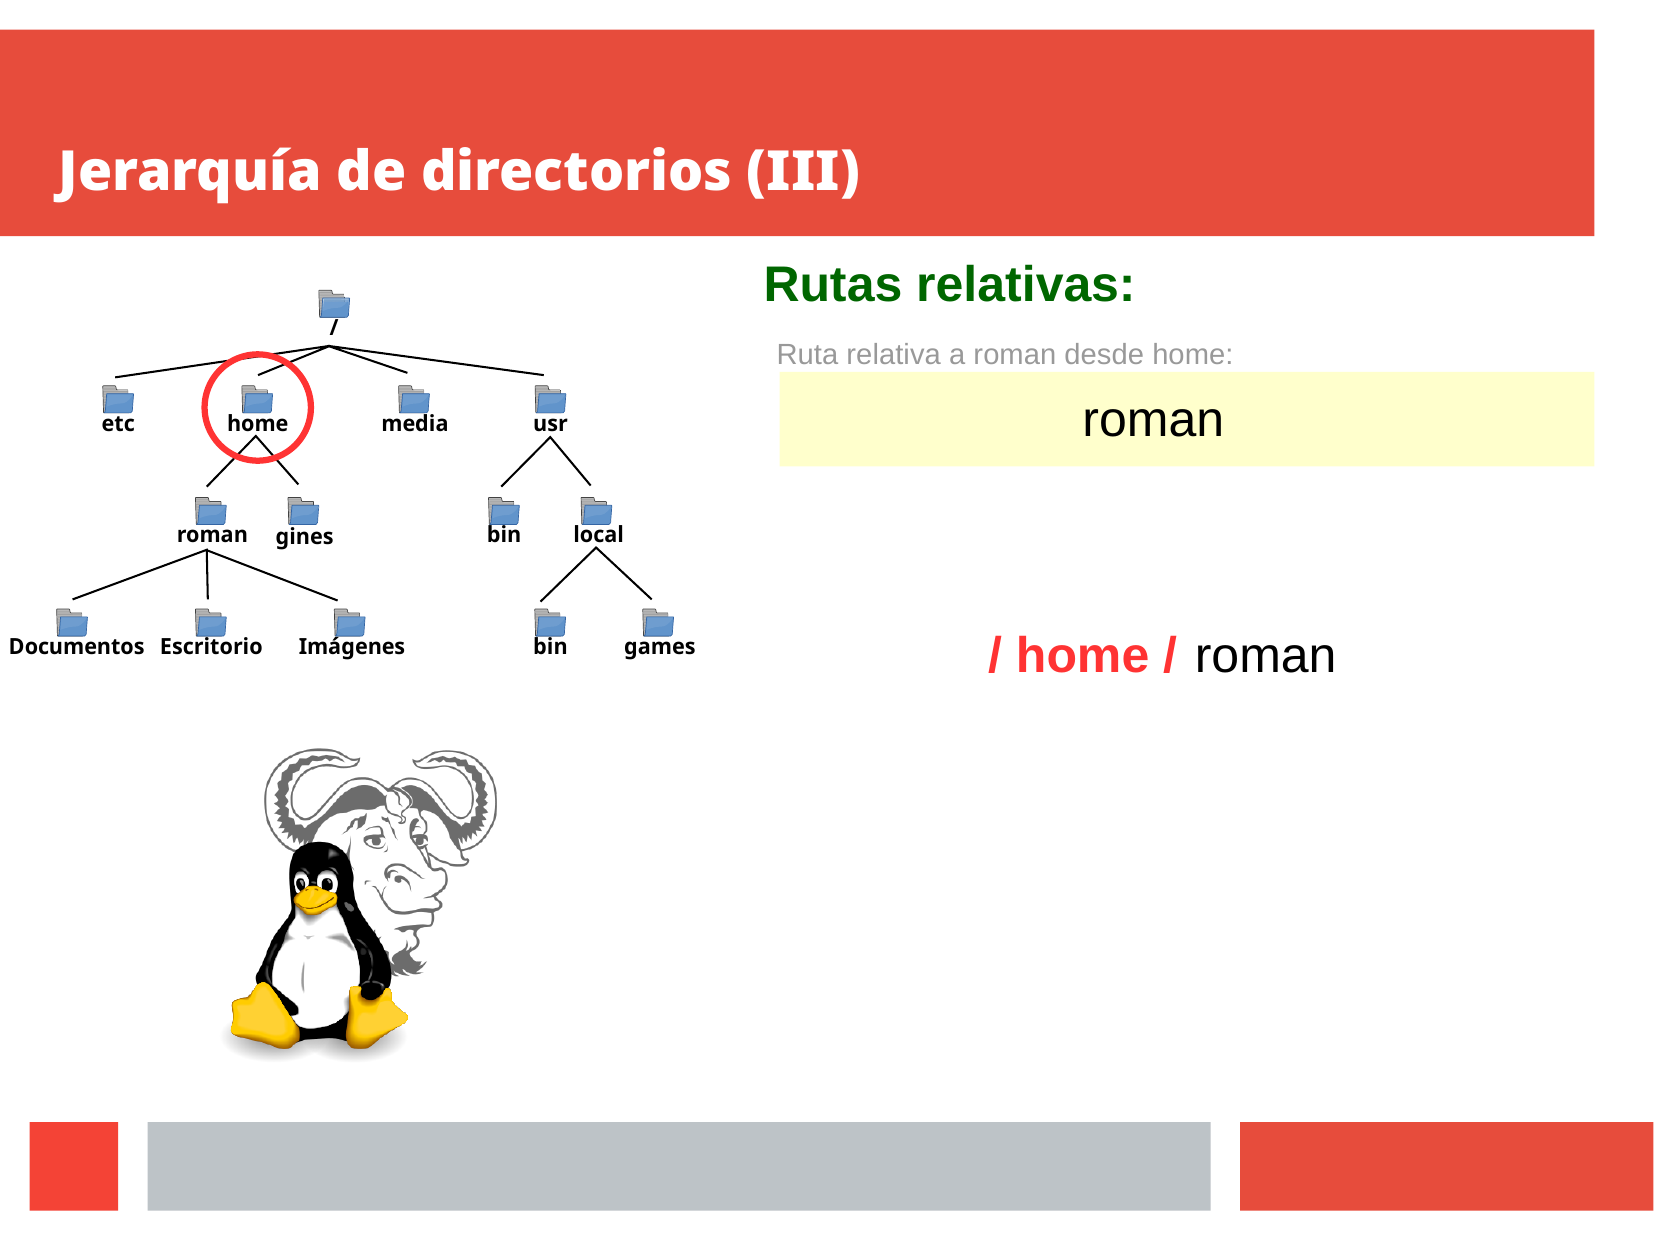

# Jerarquía de directorios (III)
Rutas relativas:
Ruta relativa a roman desde home:
roman
roman
/ home /